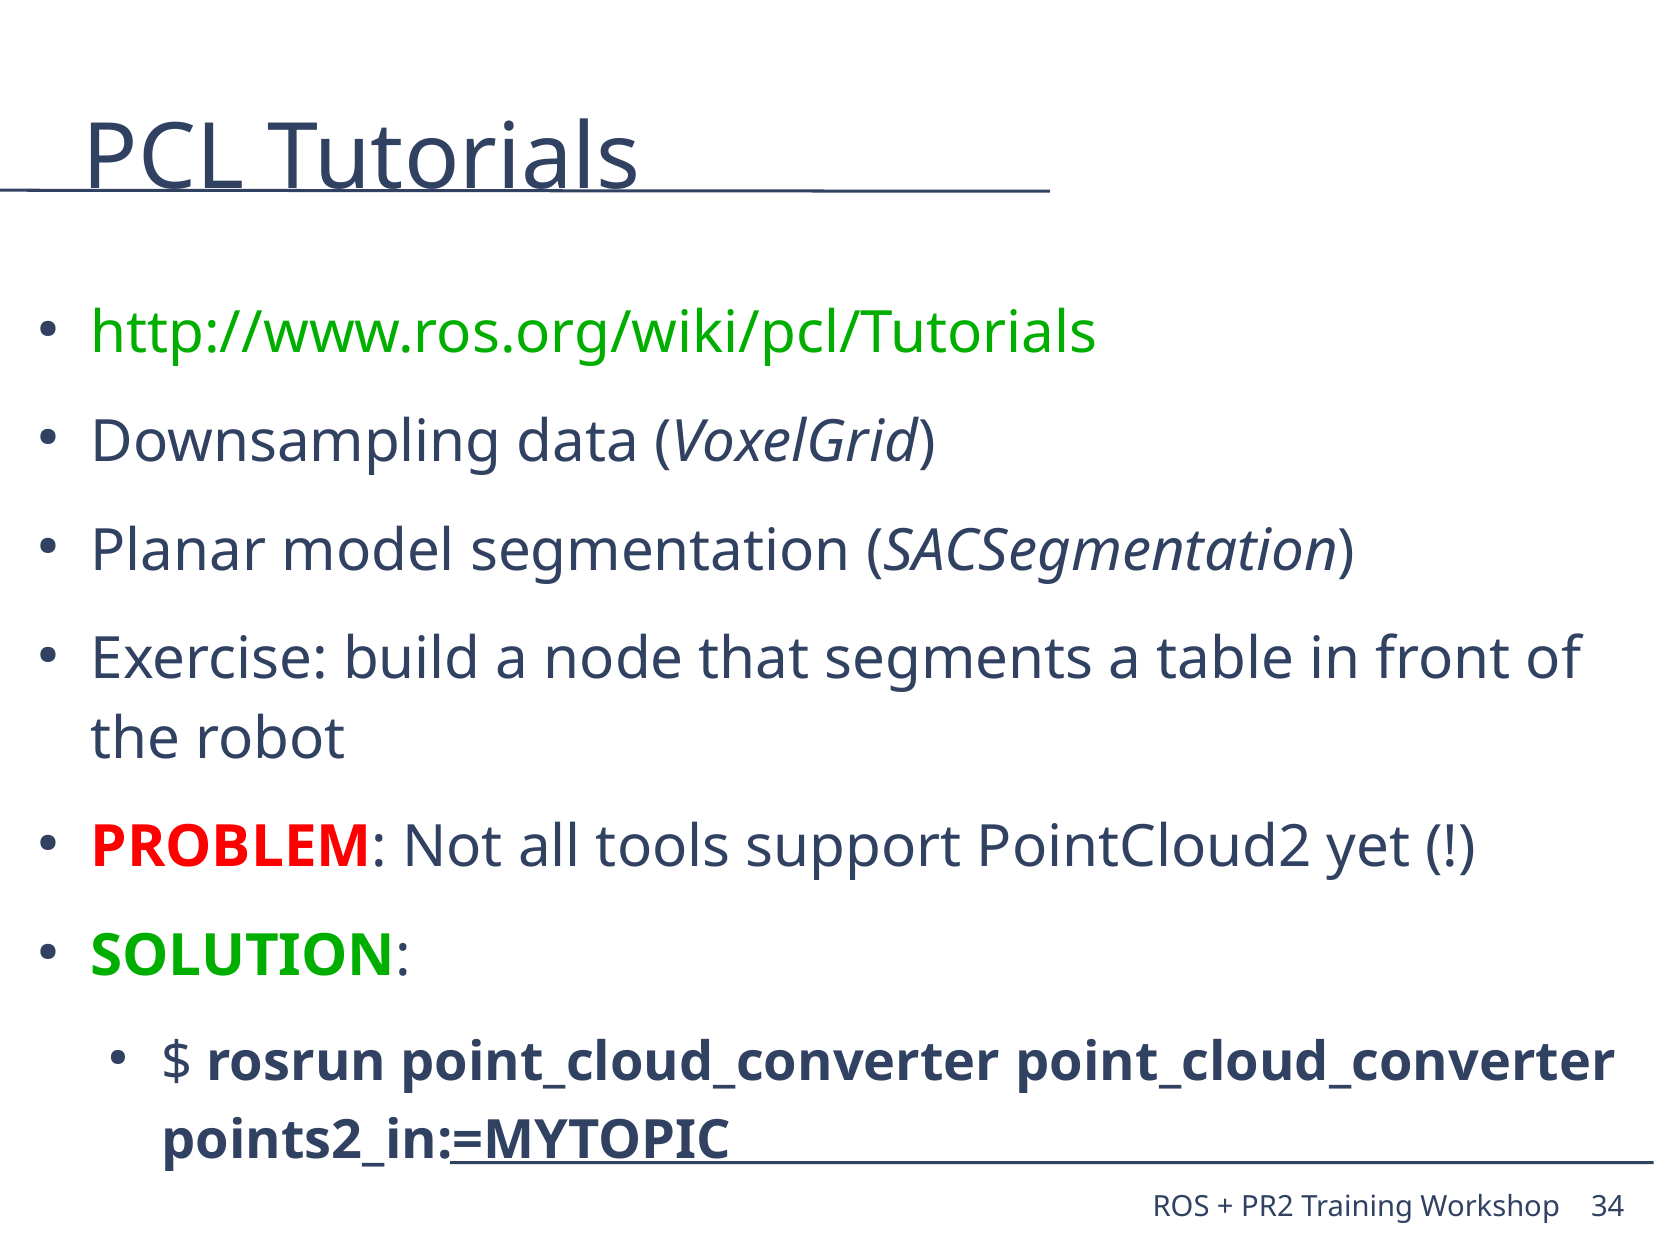

# PCL Tutorials
http://www.ros.org/wiki/pcl/Tutorials
Downsampling data (VoxelGrid)
Planar model segmentation (SACSegmentation)
Exercise: build a node that segments a table in front of the robot
PROBLEM: Not all tools support PointCloud2 yet (!)
SOLUTION:
$ rosrun point_cloud_converter point_cloud_converter points2_in:=MYTOPIC